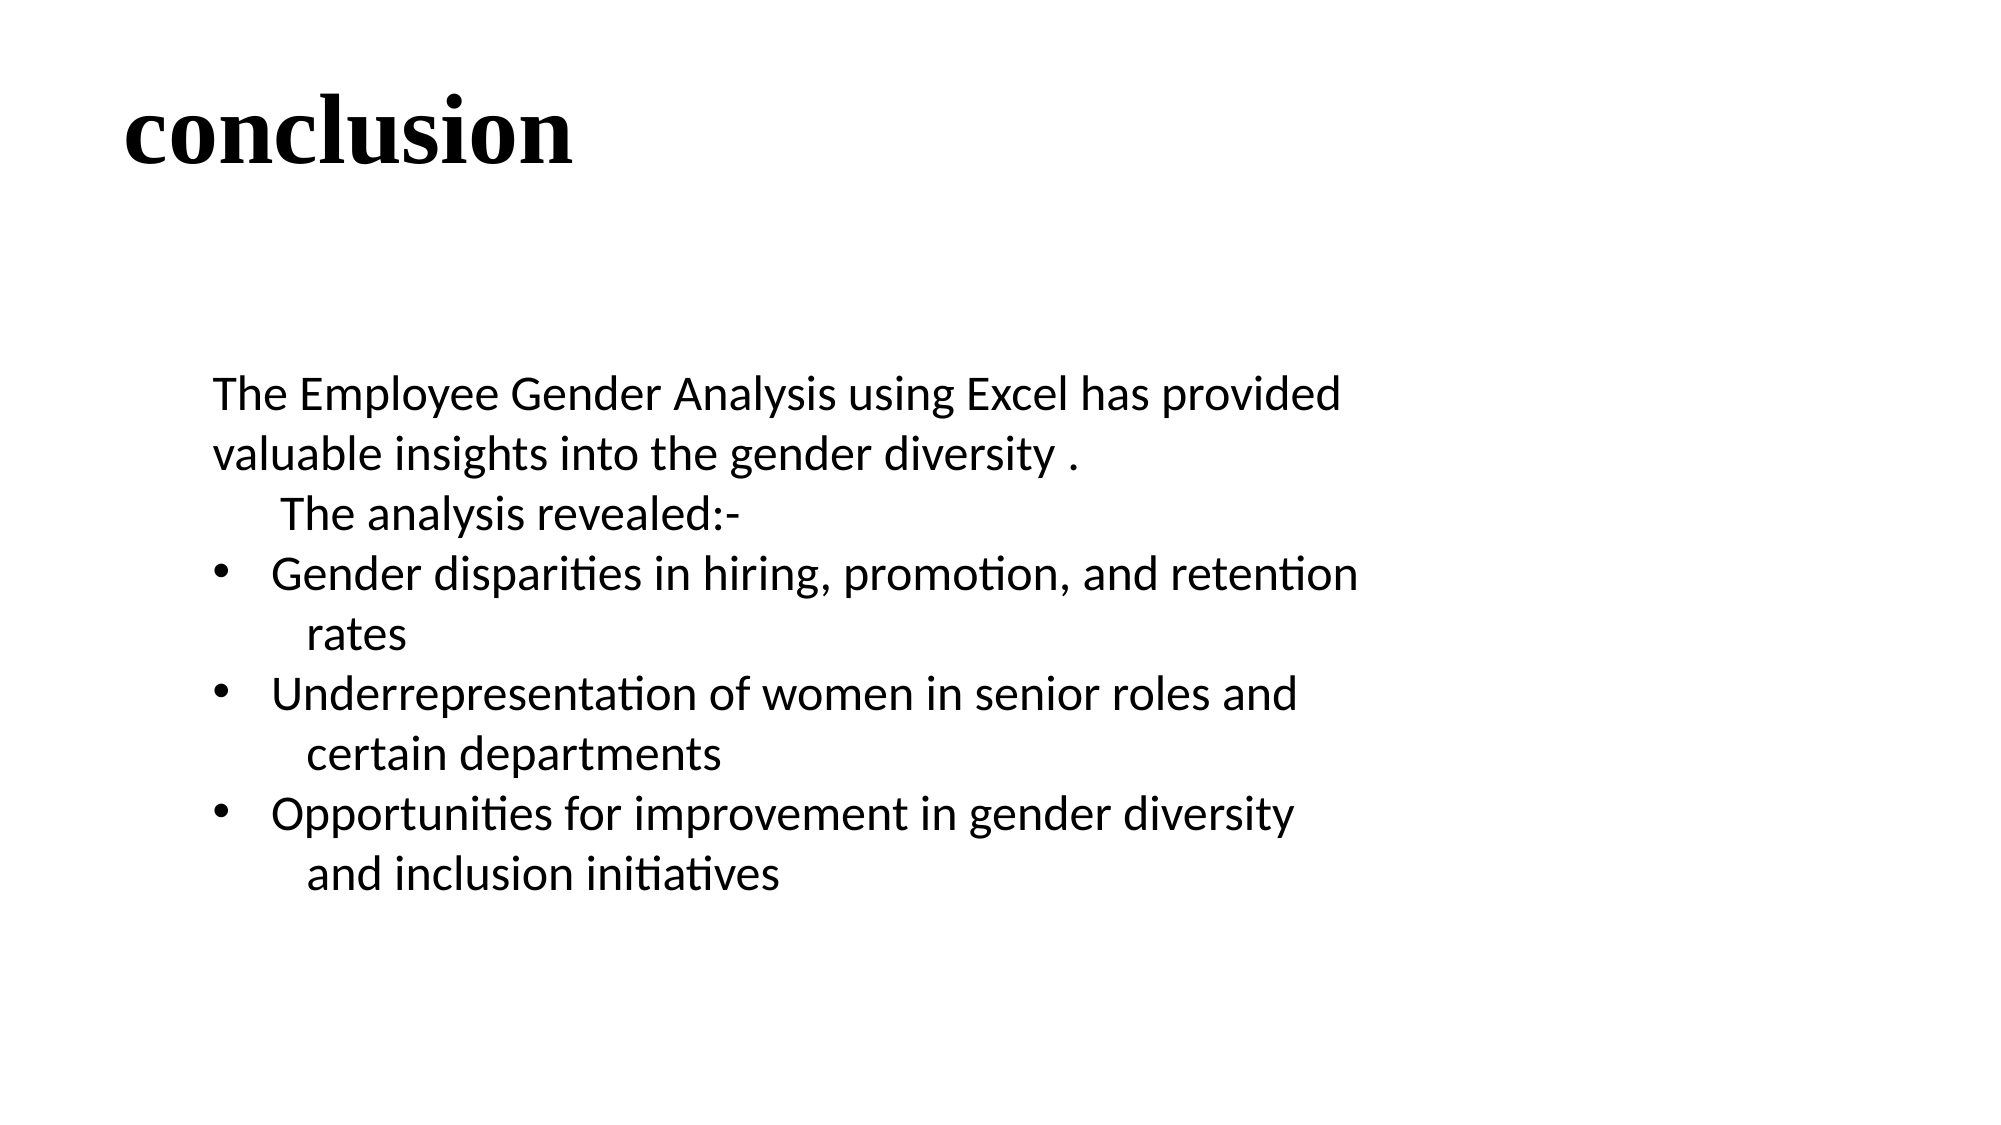

# conclusion
The Employee Gender Analysis using Excel has provided valuable insights into the gender diversity .
 The analysis revealed:-
 Gender disparities in hiring, promotion, and retention rates
 Underrepresentation of women in senior roles and certain departments
 Opportunities for improvement in gender diversity and inclusion initiatives